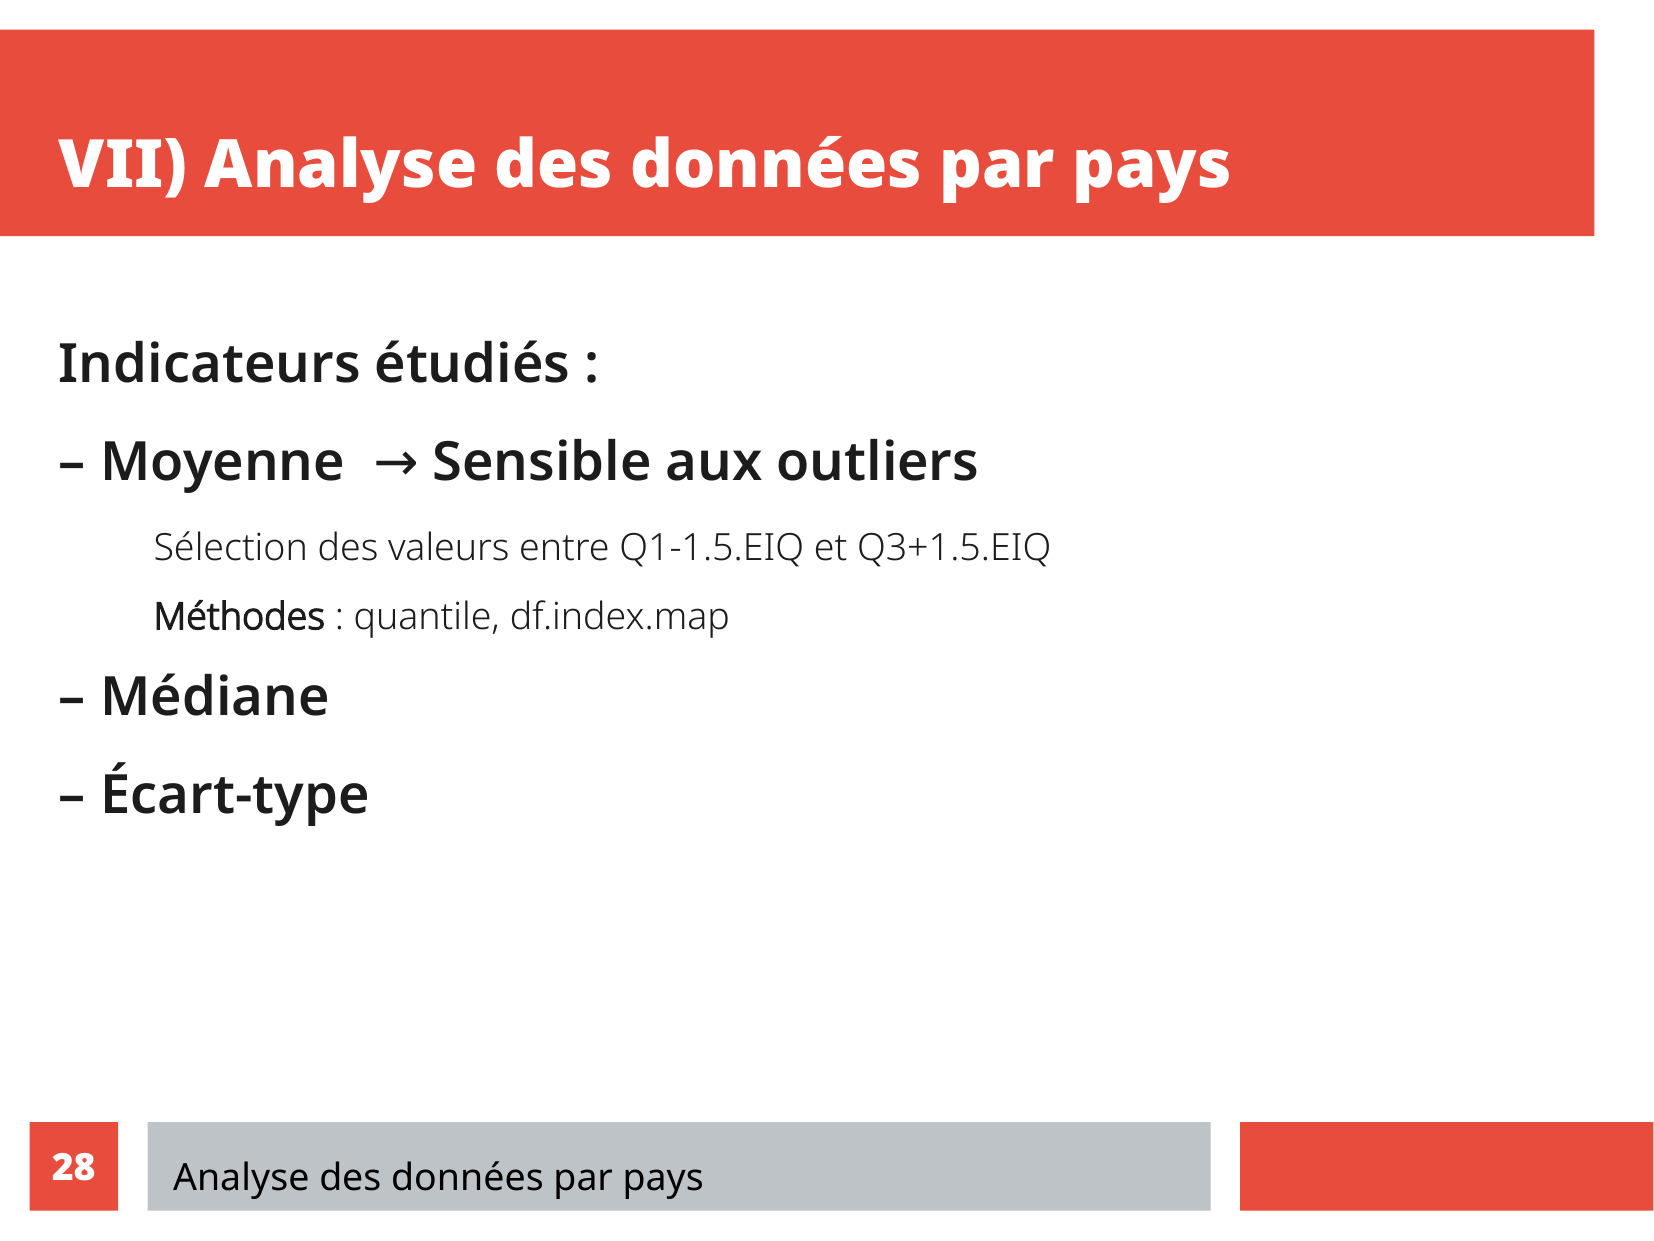

# VII) Analyse des données par pays
Indicateurs étudiés :
– Moyenne → Sensible aux outliers
Sélection des valeurs entre Q1-1.5.EIQ et Q3+1.5.EIQ
Méthodes : quantile, df.index.map
– Médiane
– Écart-type
28
Analyse des données par pays